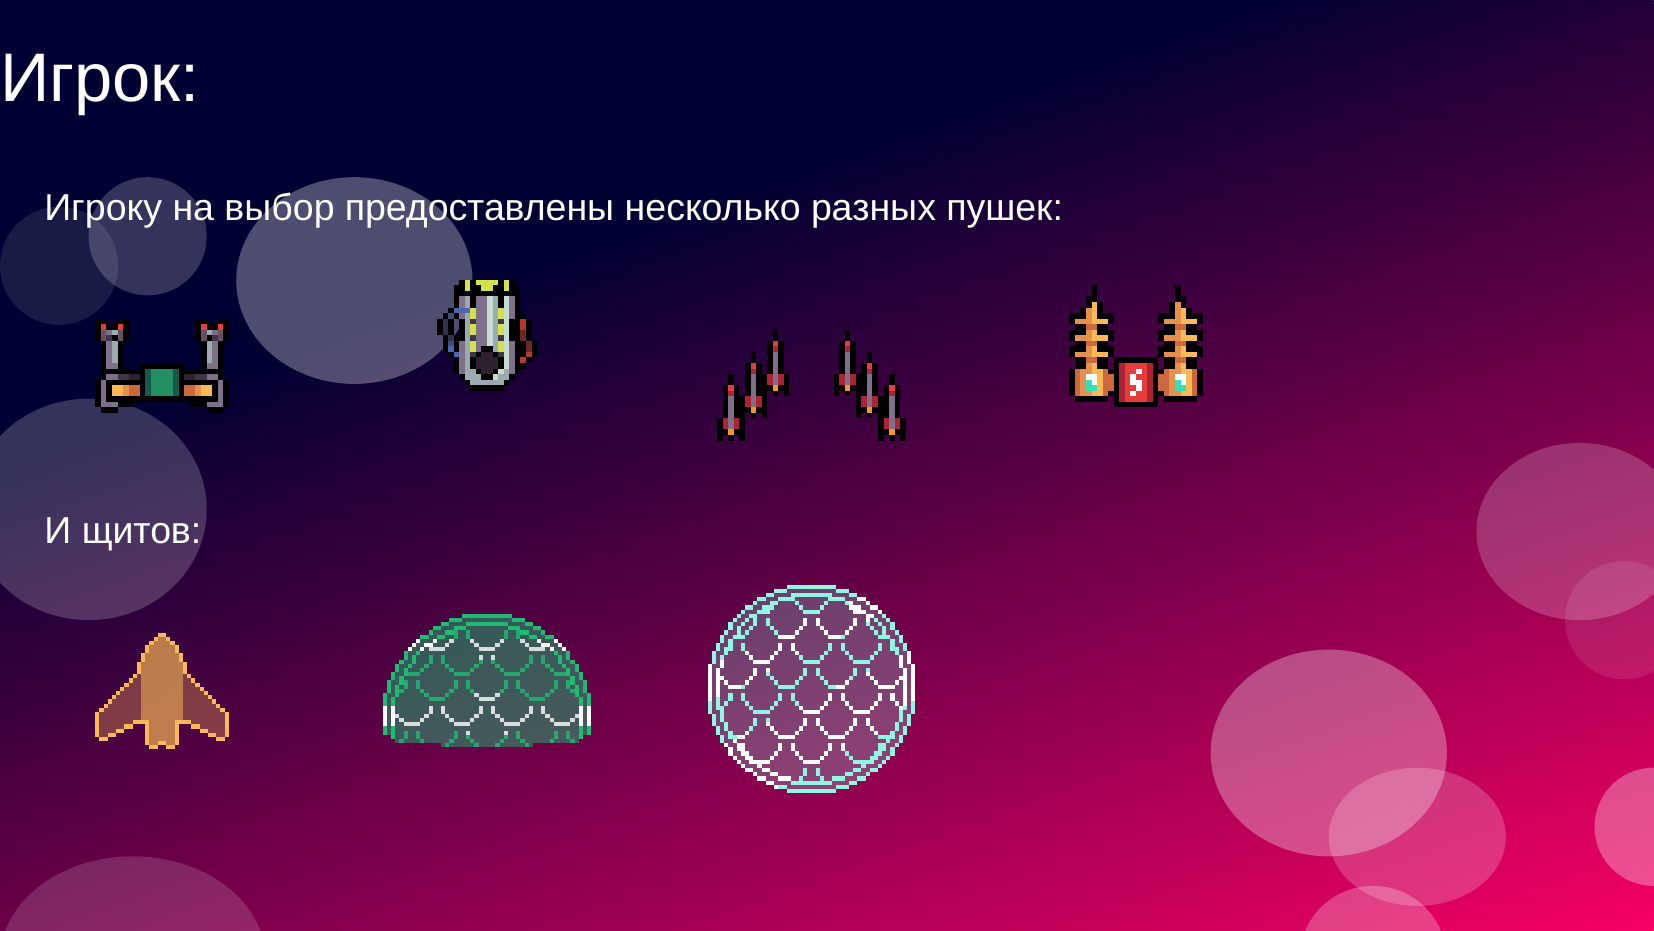

# Игрок:
Игроку на выбор предоставлены несколько разных пушек:
И щитов: